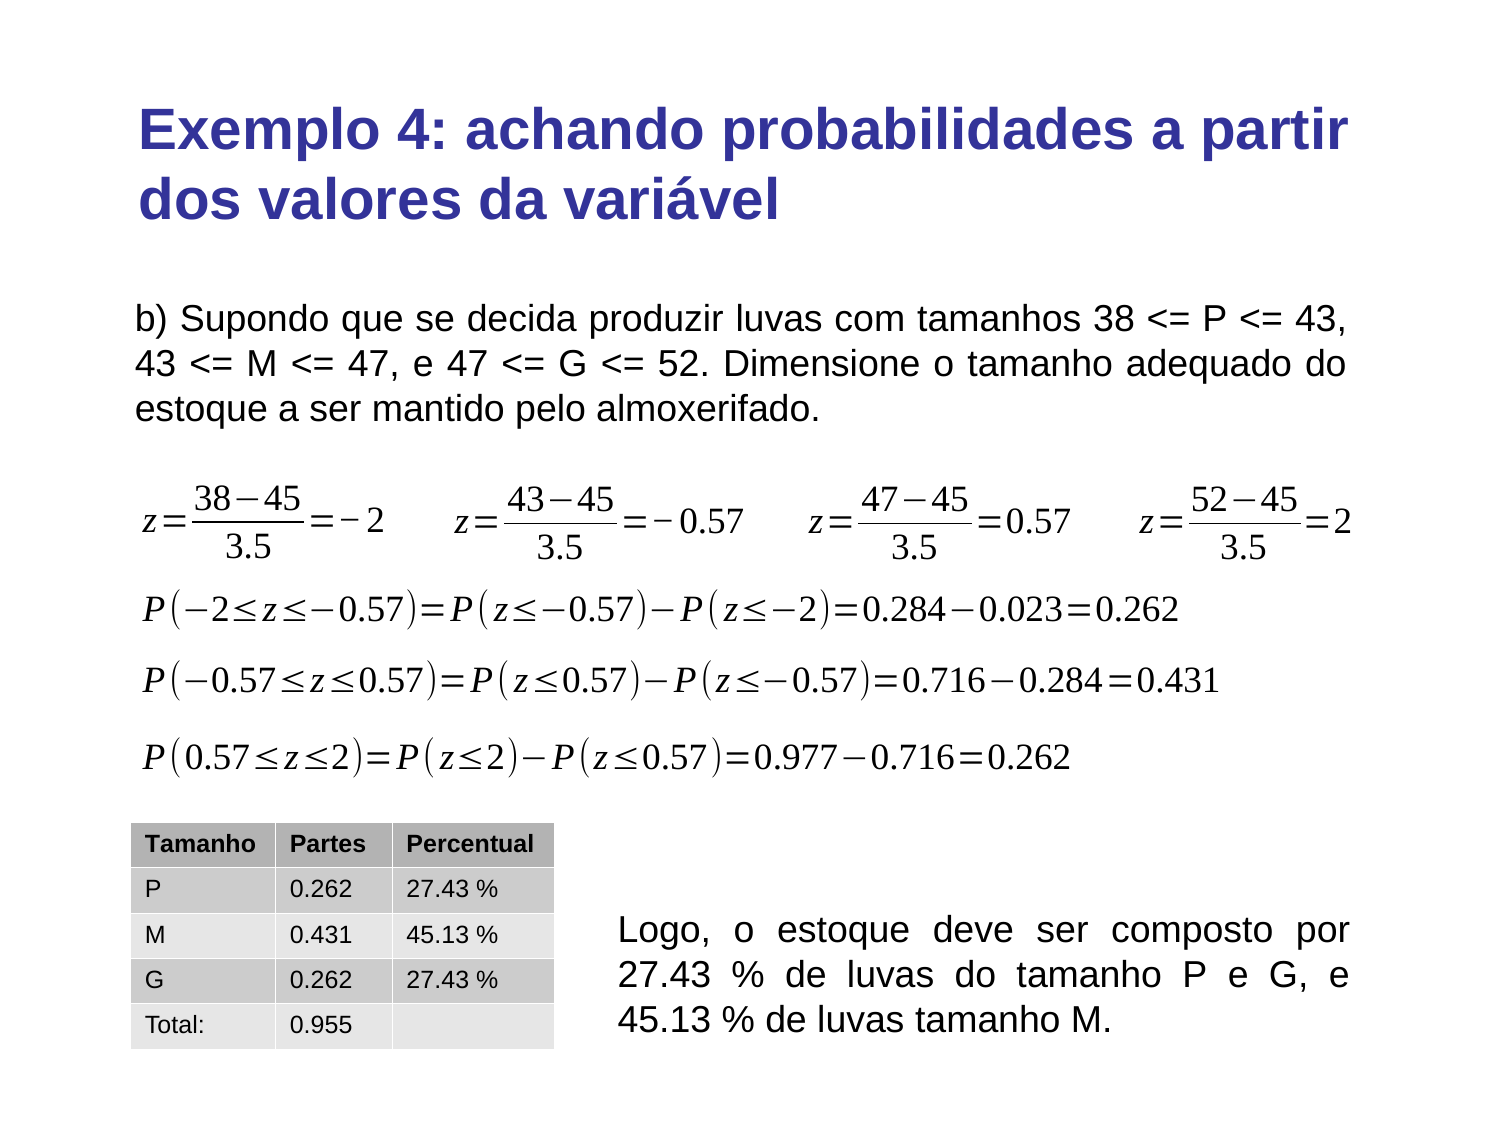

Exemplo 4: achando probabilidades a partir dos valores da variável
b) Supondo que se decida produzir luvas com tamanhos 38 <= P <= 43, 43 <= M <= 47, e 47 <= G <= 52. Dimensione o tamanho adequado do estoque a ser mantido pelo almoxerifado.
| Tamanho | Partes | Percentual |
| --- | --- | --- |
| P | 0.262 | 27.43 % |
| M | 0.431 | 45.13 % |
| G | 0.262 | 27.43 % |
| Total: | 0.955 | |
Logo, o estoque deve ser composto por 27.43 % de luvas do tamanho P e G, e 45.13 % de luvas tamanho M.